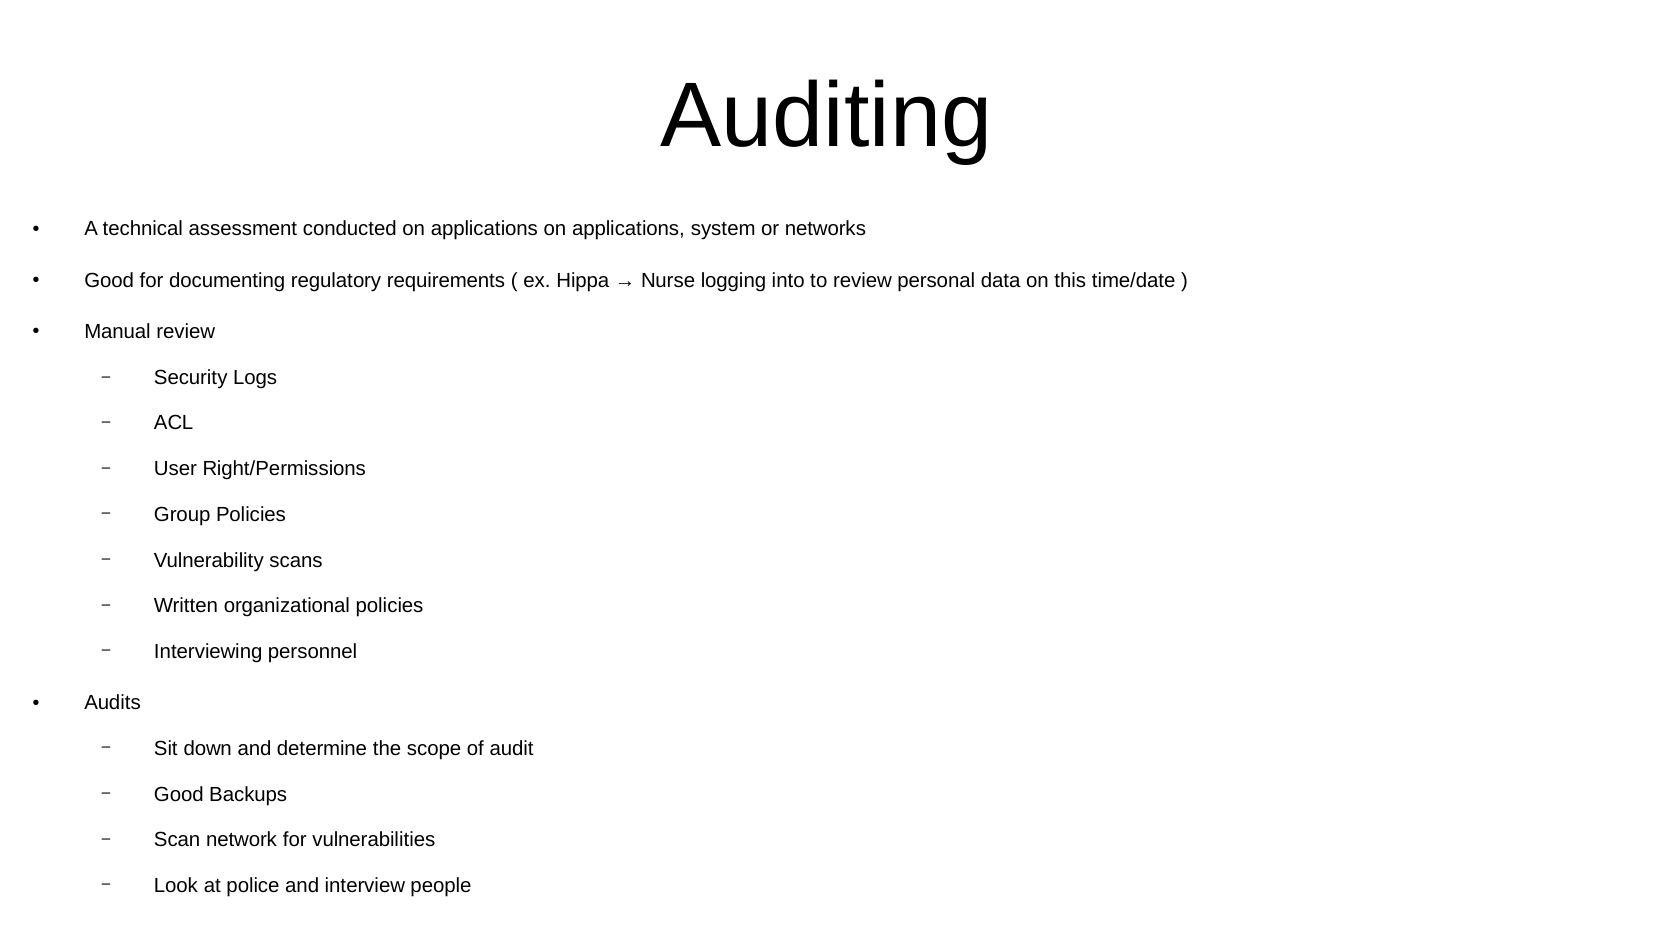

# Auditing
A technical assessment conducted on applications on applications, system or networks
Good for documenting regulatory requirements ( ex. Hippa → Nurse logging into to review personal data on this time/date )
Manual review
Security Logs
ACL
User Right/Permissions
Group Policies
Vulnerability scans
Written organizational policies
Interviewing personnel
Audits
Sit down and determine the scope of audit
Good Backups
Scan network for vulnerabilities
Look at police and interview people